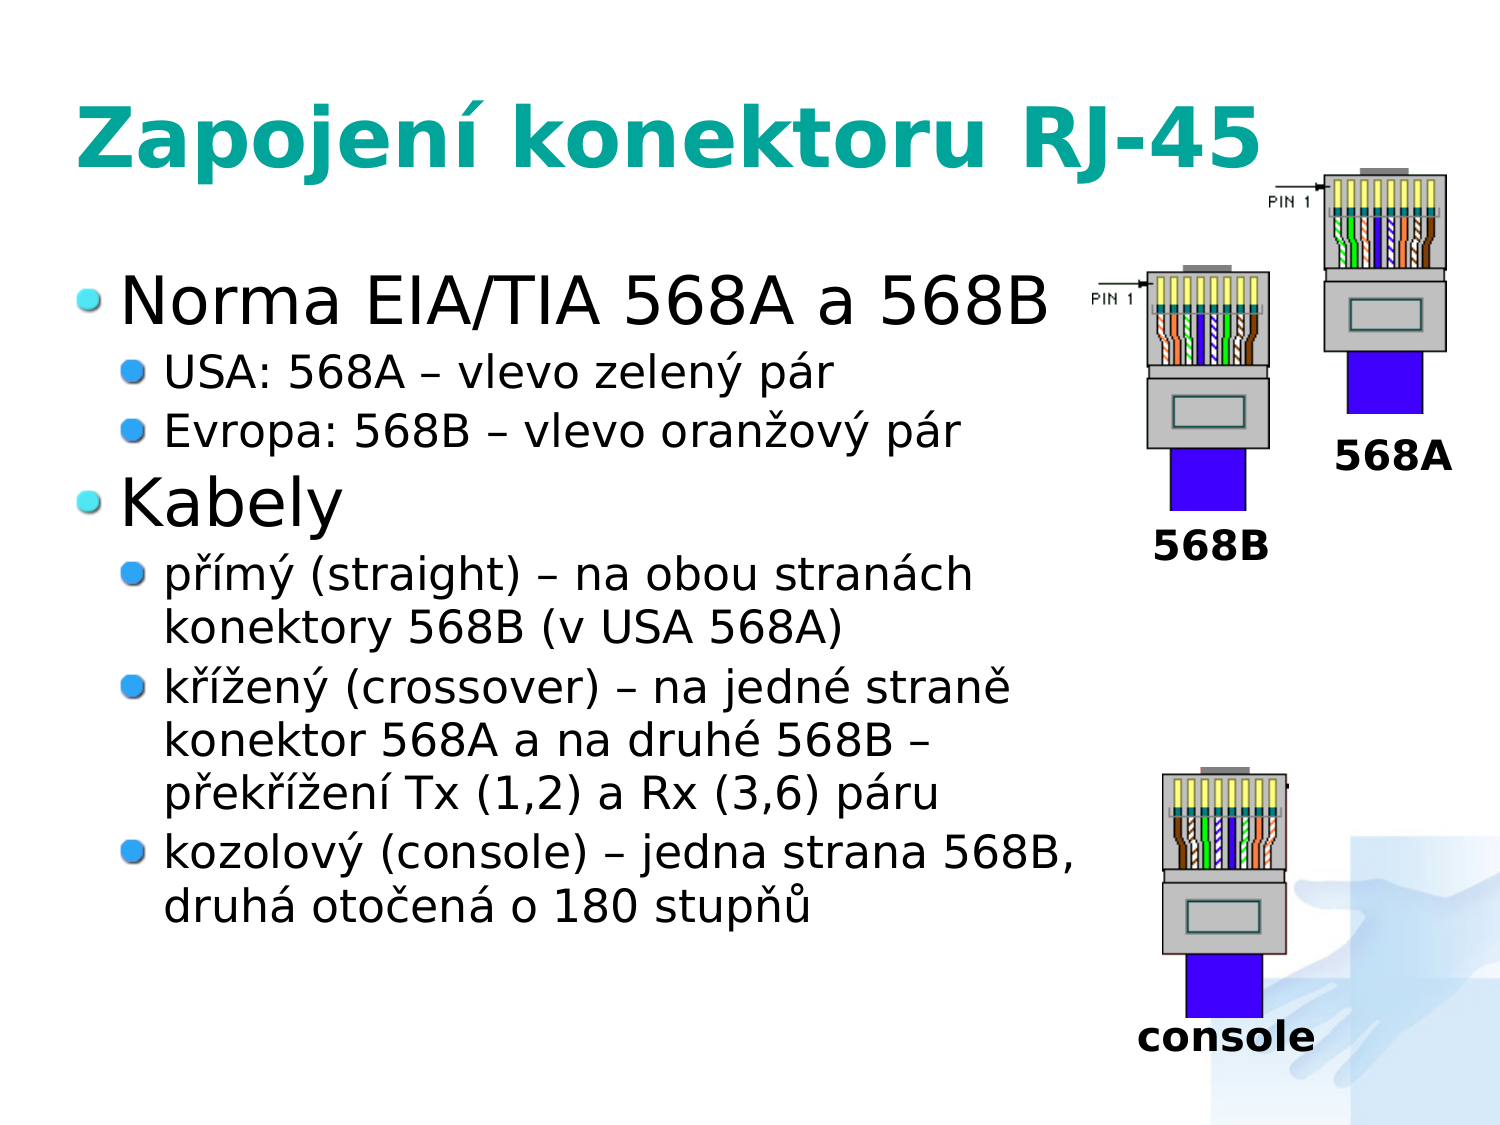

# Zapojení konektoru RJ-45
Norma EIA/TIA 568A a 568B
USA: 568A – vlevo zelený pár
Evropa: 568B – vlevo oranžový pár
Kabely
přímý (straight) – na obou stranách konektory 568B (v USA 568A)
křížený (crossover) – na jedné straně konektor 568A a na druhé 568B – překřížení Tx (1,2) a Rx (3,6) páru
kozolový (console) – jedna strana 568B, druhá otočená o 180 stupňů
568A
568B
console